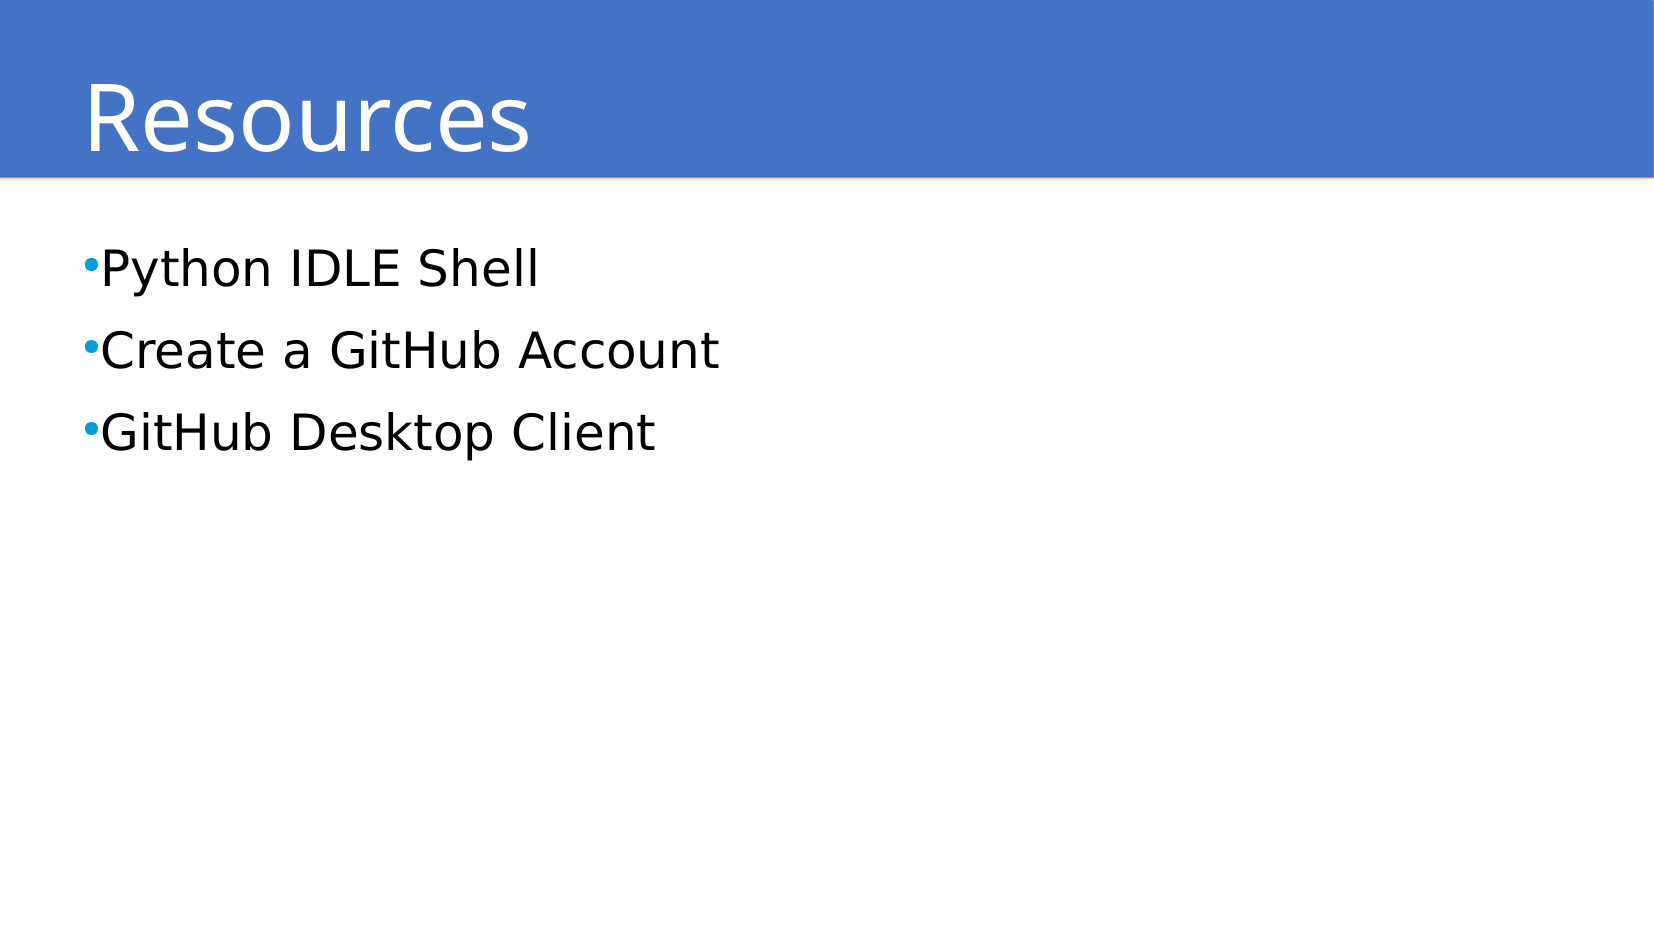

# Resources
Python IDLE Shell
Create a GitHub Account
GitHub Desktop Client